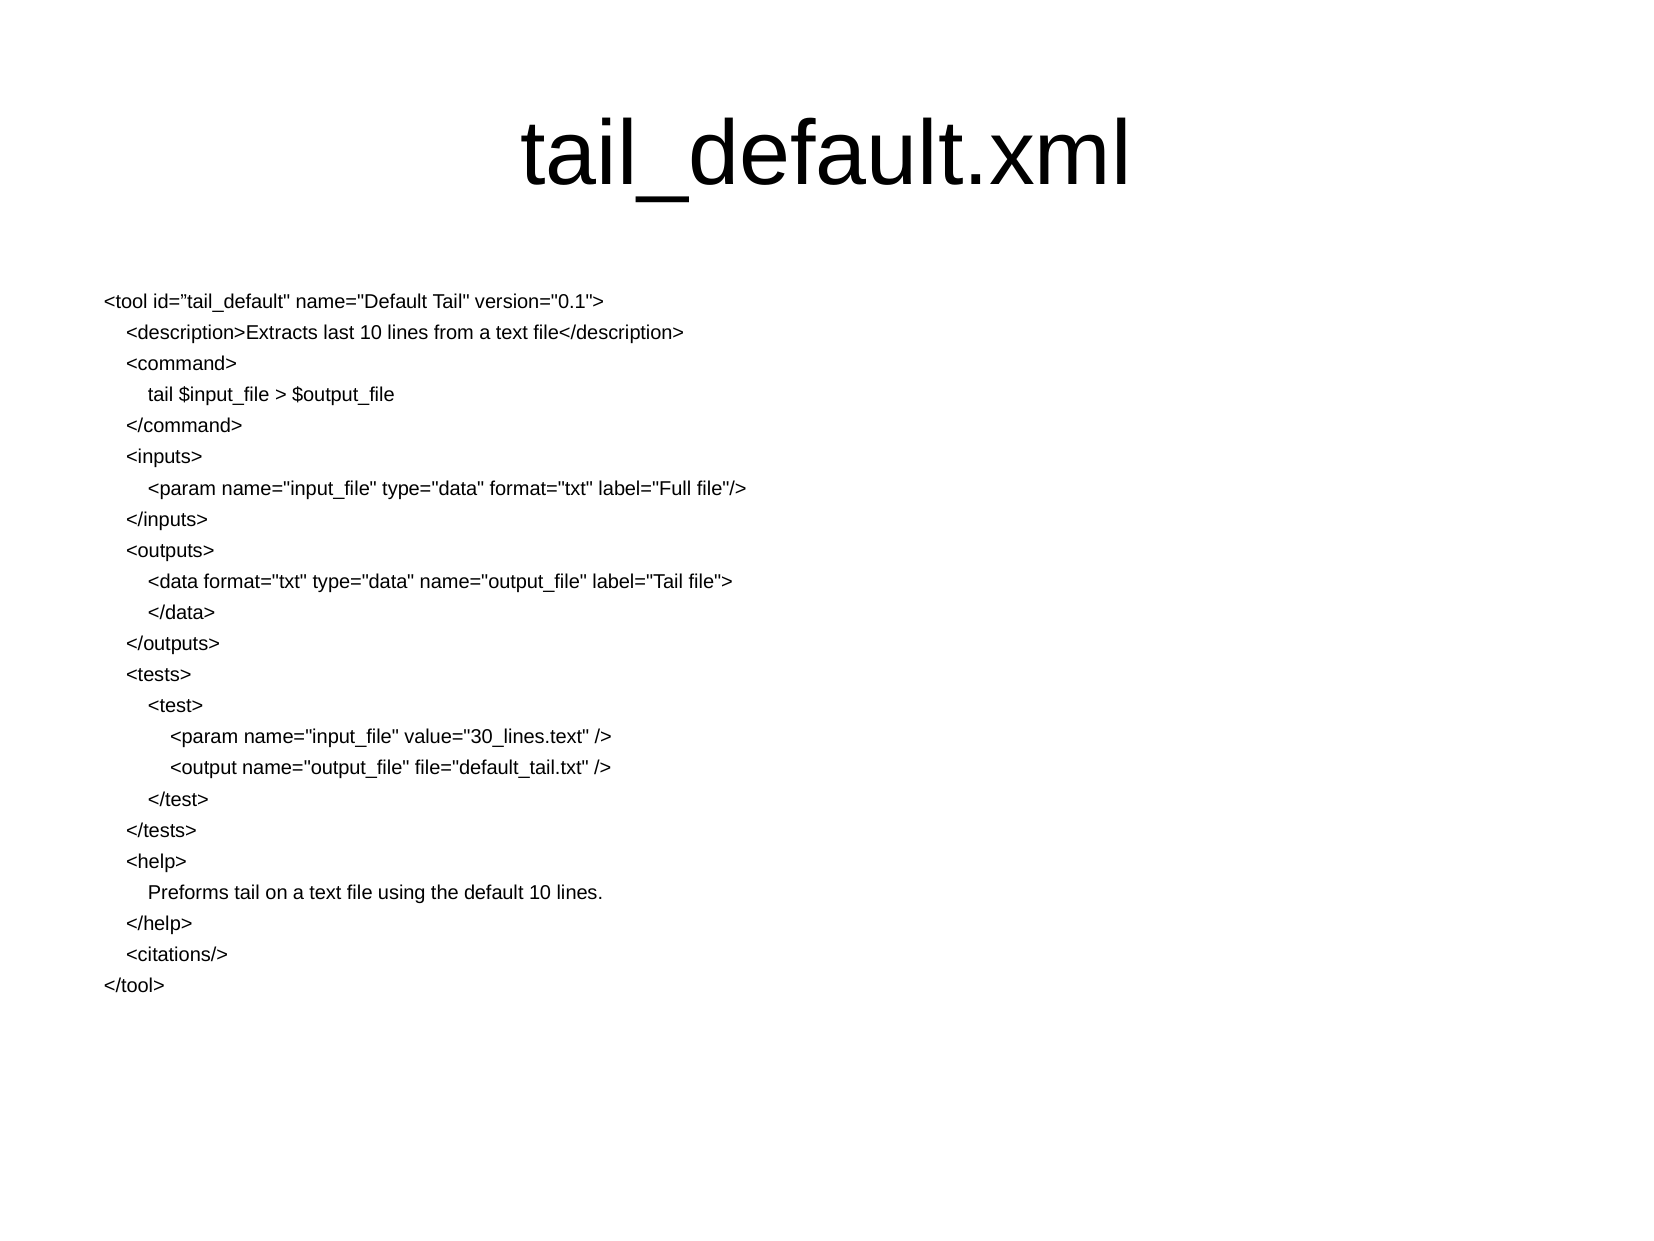

# tail_default.xml
<tool id=”tail_default" name="Default Tail" version="0.1">
 <description>Extracts last 10 lines from a text file</description>
 <command>
 tail $input_file > $output_file
 </command>
 <inputs>
 <param name="input_file" type="data" format="txt" label="Full file"/>
 </inputs>
 <outputs>
 <data format="txt" type="data" name="output_file" label="Tail file">
 </data>
 </outputs>
 <tests>
 <test>
 <param name="input_file" value="30_lines.text" />
 <output name="output_file" file="default_tail.txt" />
 </test>
 </tests>
 <help>
 Preforms tail on a text file using the default 10 lines.
 </help>
 <citations/>
</tool>